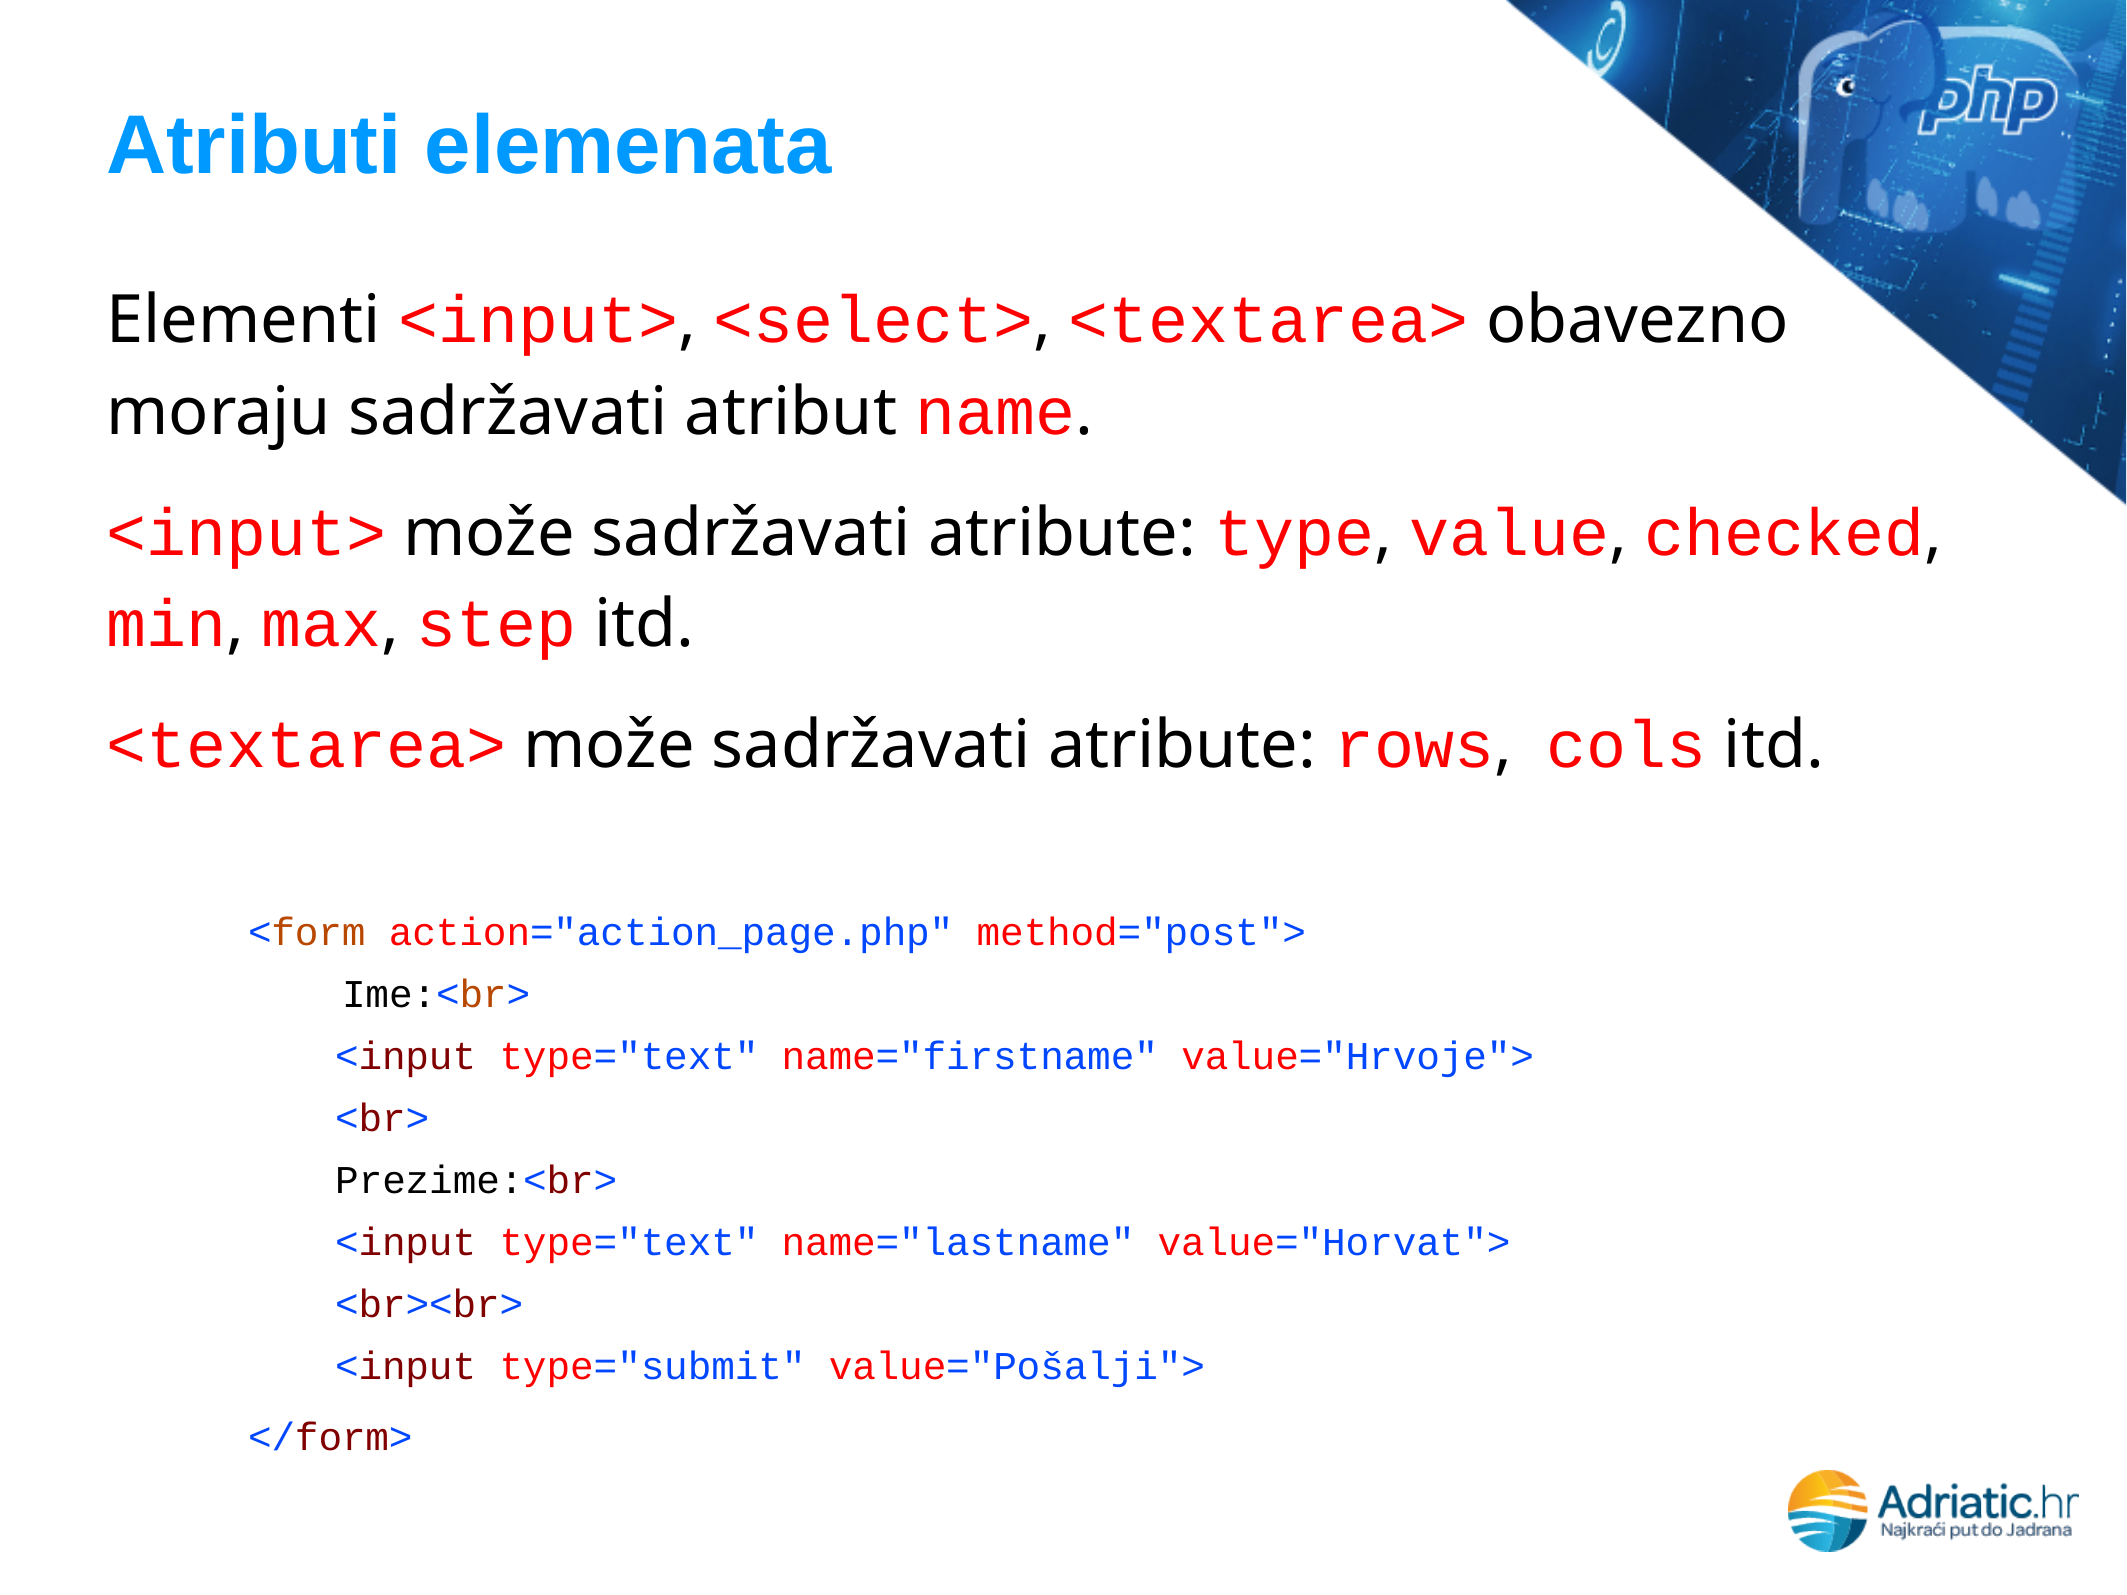

# Atributi elemenata
Elementi <input>, <select>, <textarea> obavezno moraju sadržavati atribut name.
<input> može sadržavati atribute: type, value, checked, min, max, step itd.
<textarea> može sadržavati atribute: rows, cols itd.
<form action="action_page.php" method="post">
 Ime:<br>
 	<input type="text" name="firstname" value="Hrvoje">
 	<br>
 	Prezime:<br>
 	<input type="text" name="lastname" value="Horvat">
 	<br><br>
 	<input type="submit" value="Pošalji">
</form>